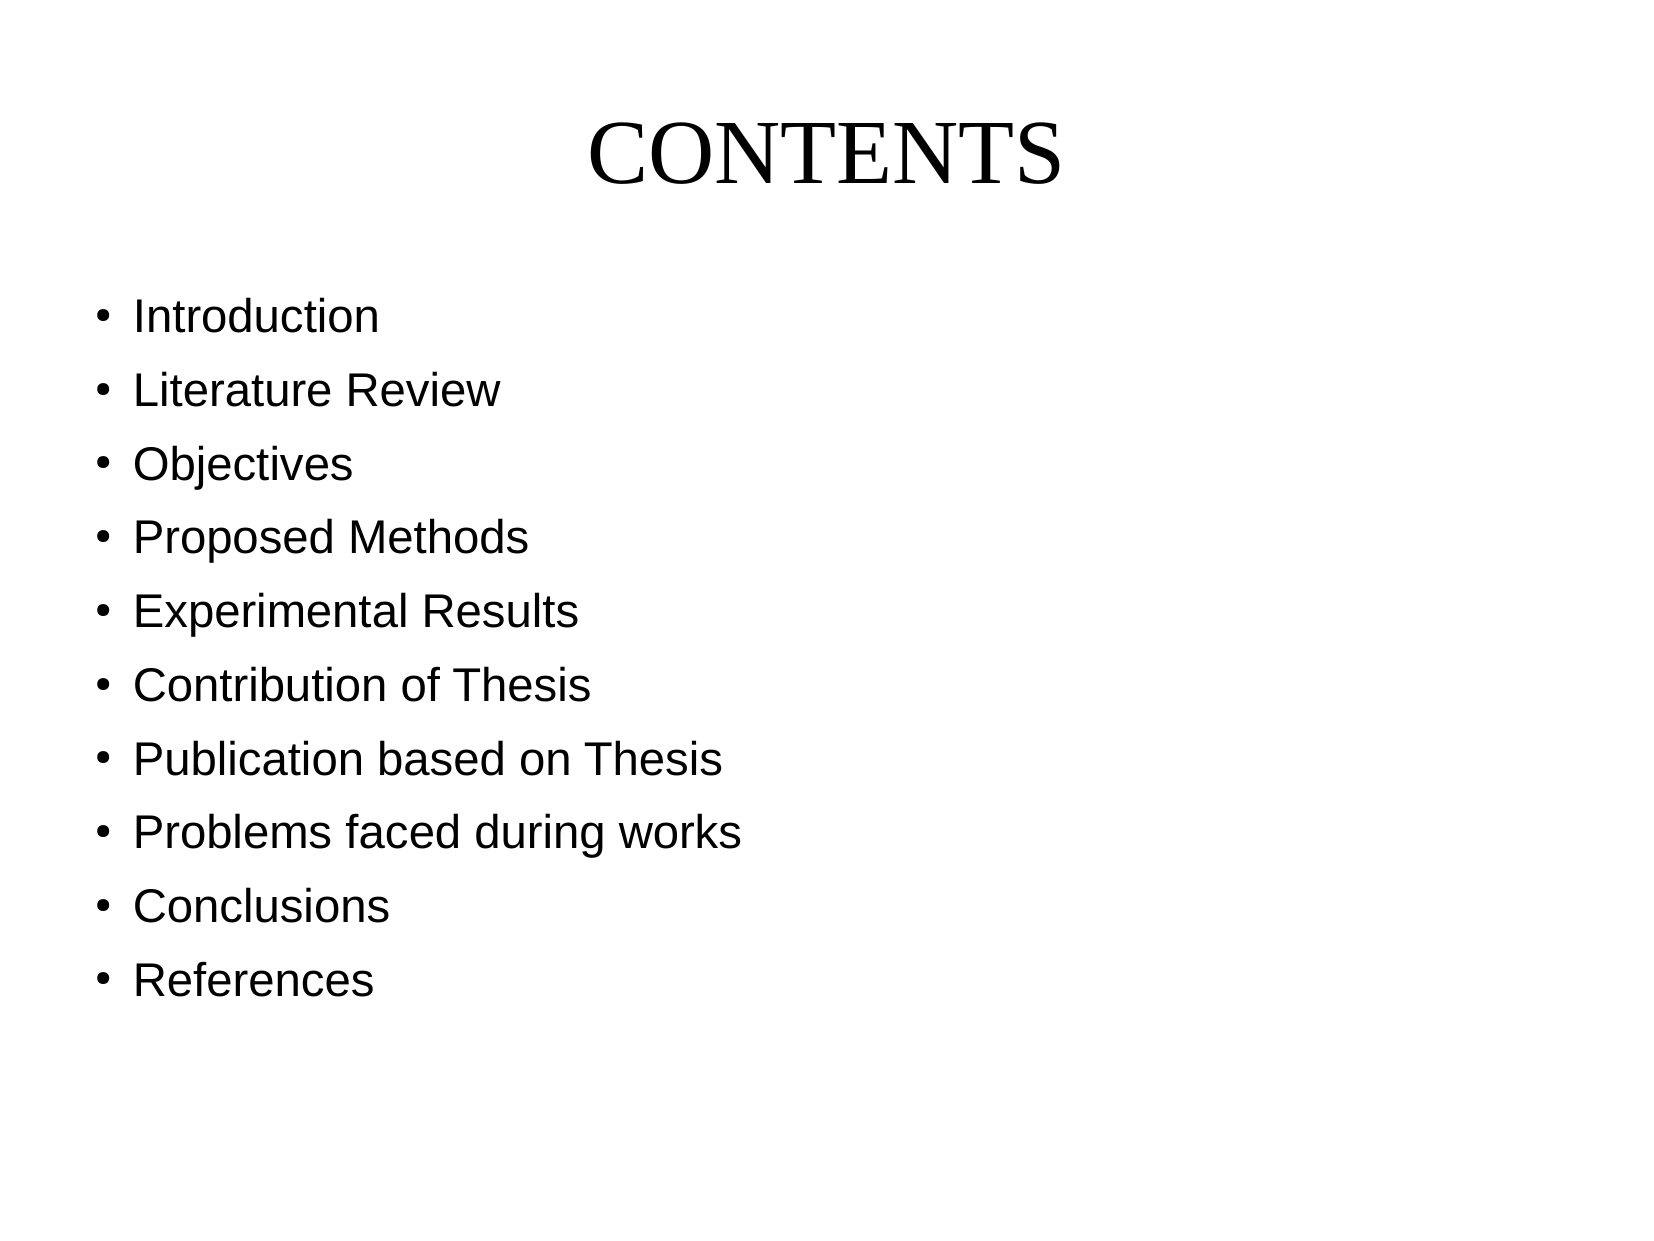

# CONTENTS
Introduction
Literature Review
Objectives
Proposed Methods
Experimental Results
Contribution of Thesis
Publication based on Thesis
Problems faced during works
Conclusions
References